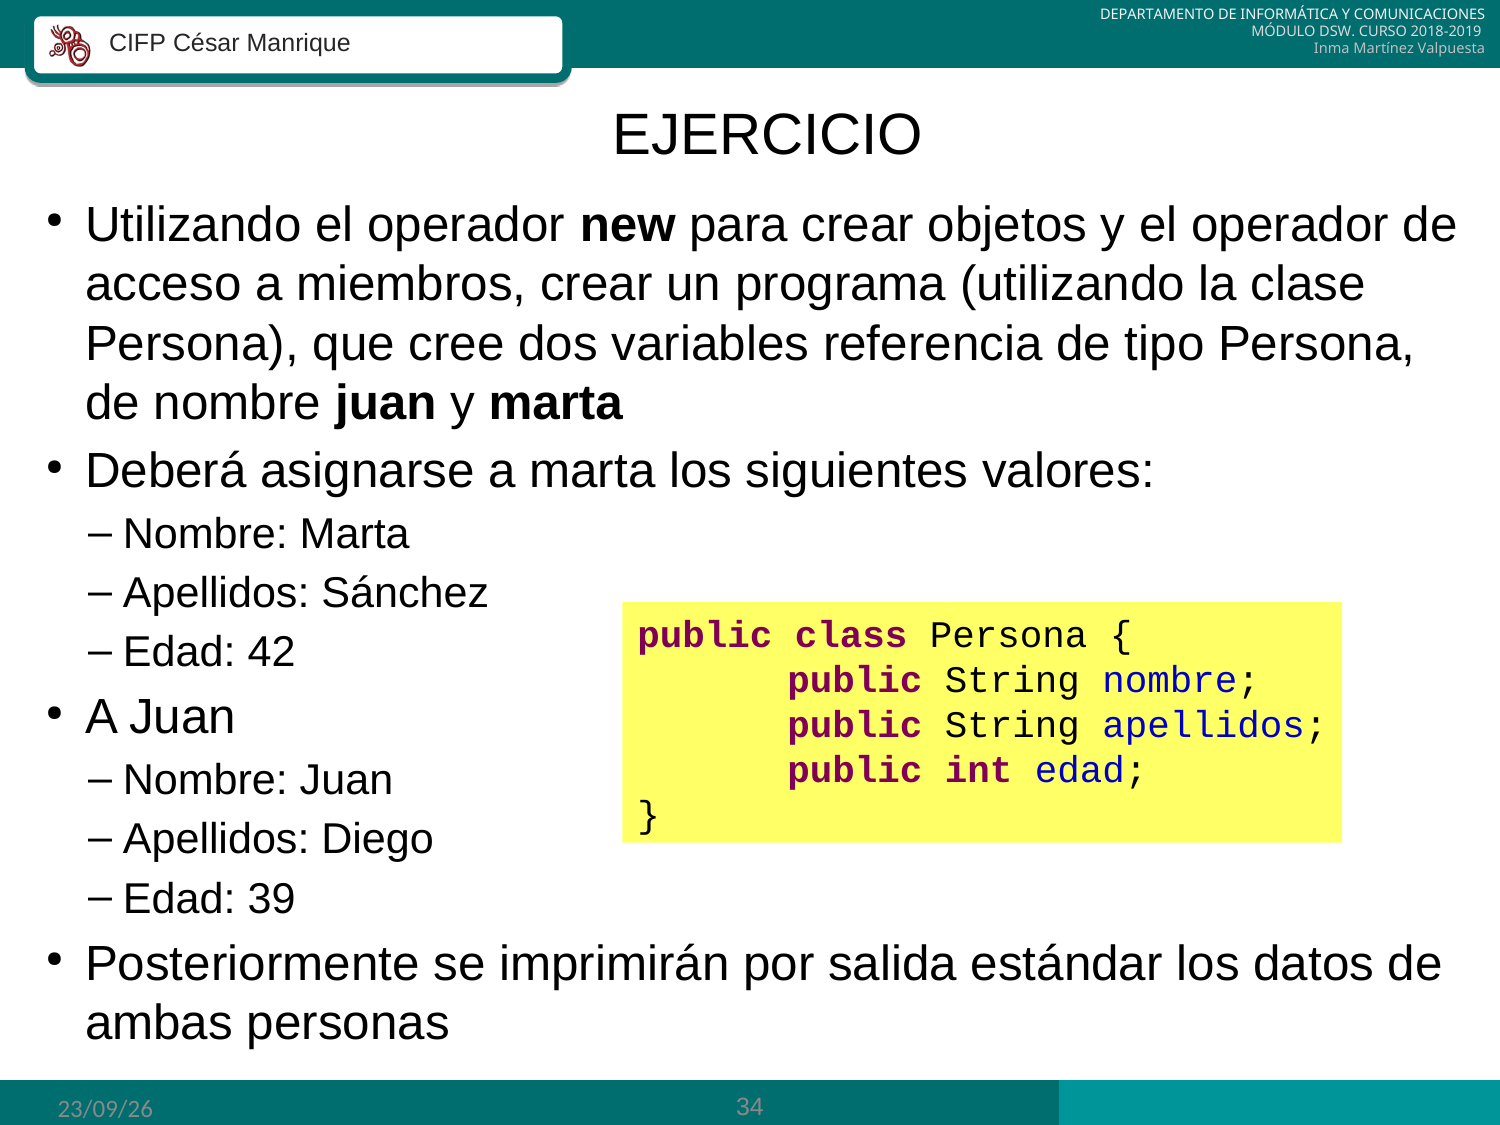

# EJERCICIO
Utilizando el operador new para crear objetos y el operador de acceso a miembros, crear un programa (utilizando la clase Persona), que cree dos variables referencia de tipo Persona, de nombre juan y marta
Deberá asignarse a marta los siguientes valores:
Nombre: Marta
Apellidos: Sánchez
Edad: 42
A Juan
Nombre: Juan
Apellidos: Diego
Edad: 39
Posteriormente se imprimirán por salida estándar los datos de ambas personas
public class Persona {
	public String nombre;
	public String apellidos;
	public int edad;
}